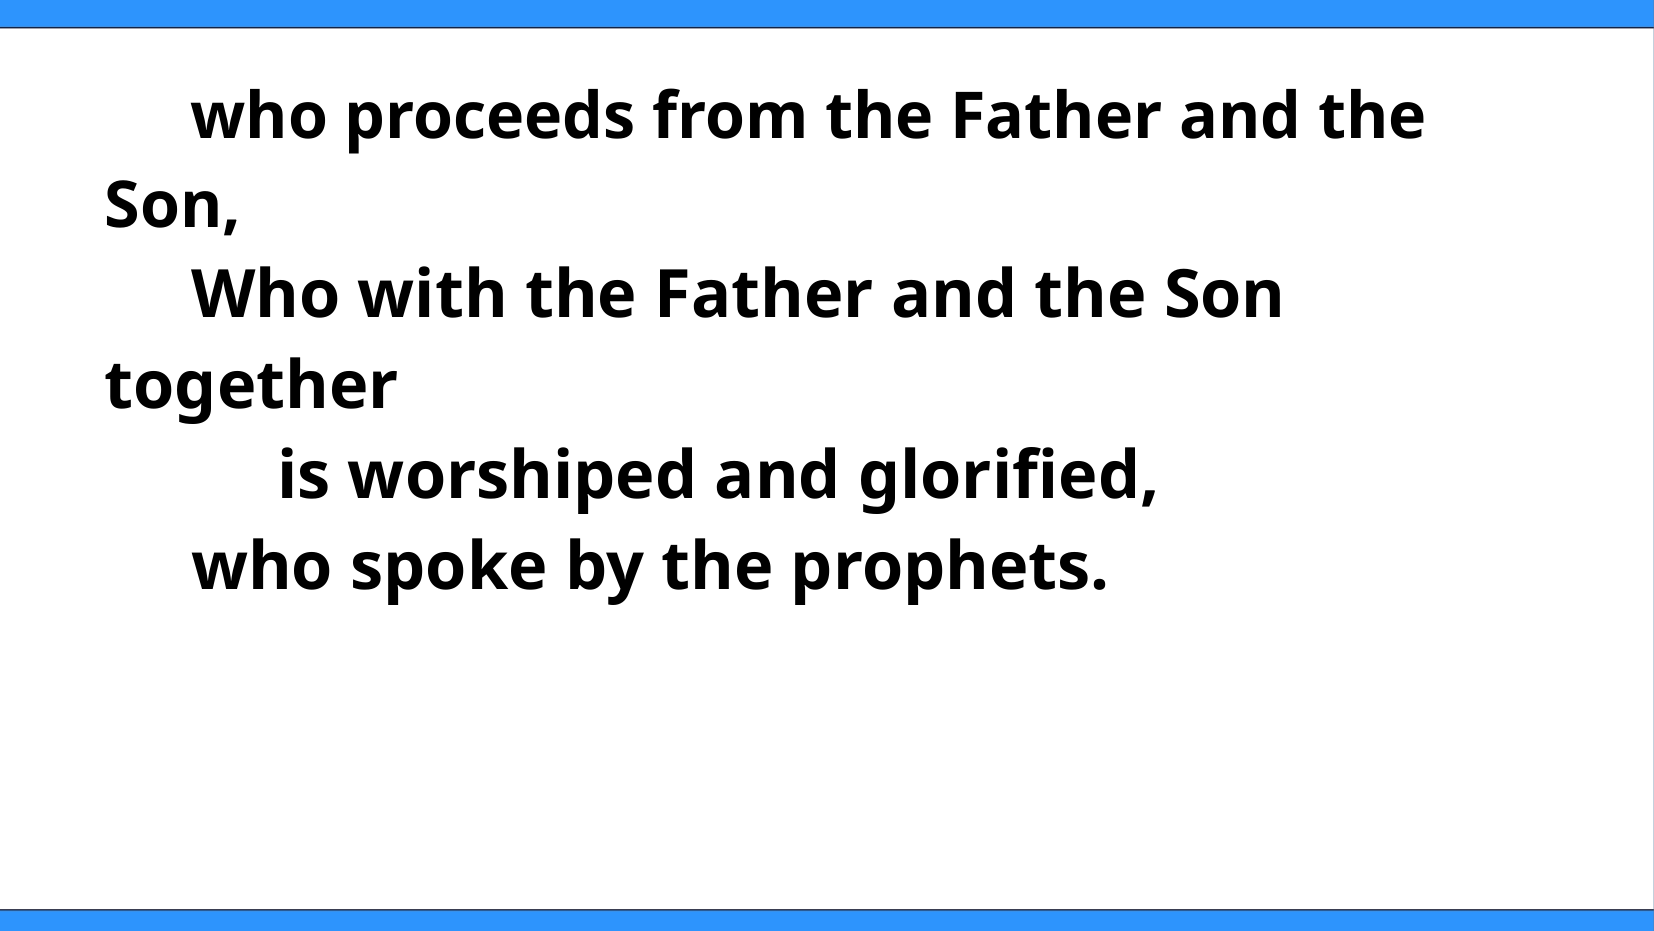

who proceeds from the Father and the Son,
 Who with the Father and the Son together
 is worshiped and glorified,
 who spoke by the prophets.